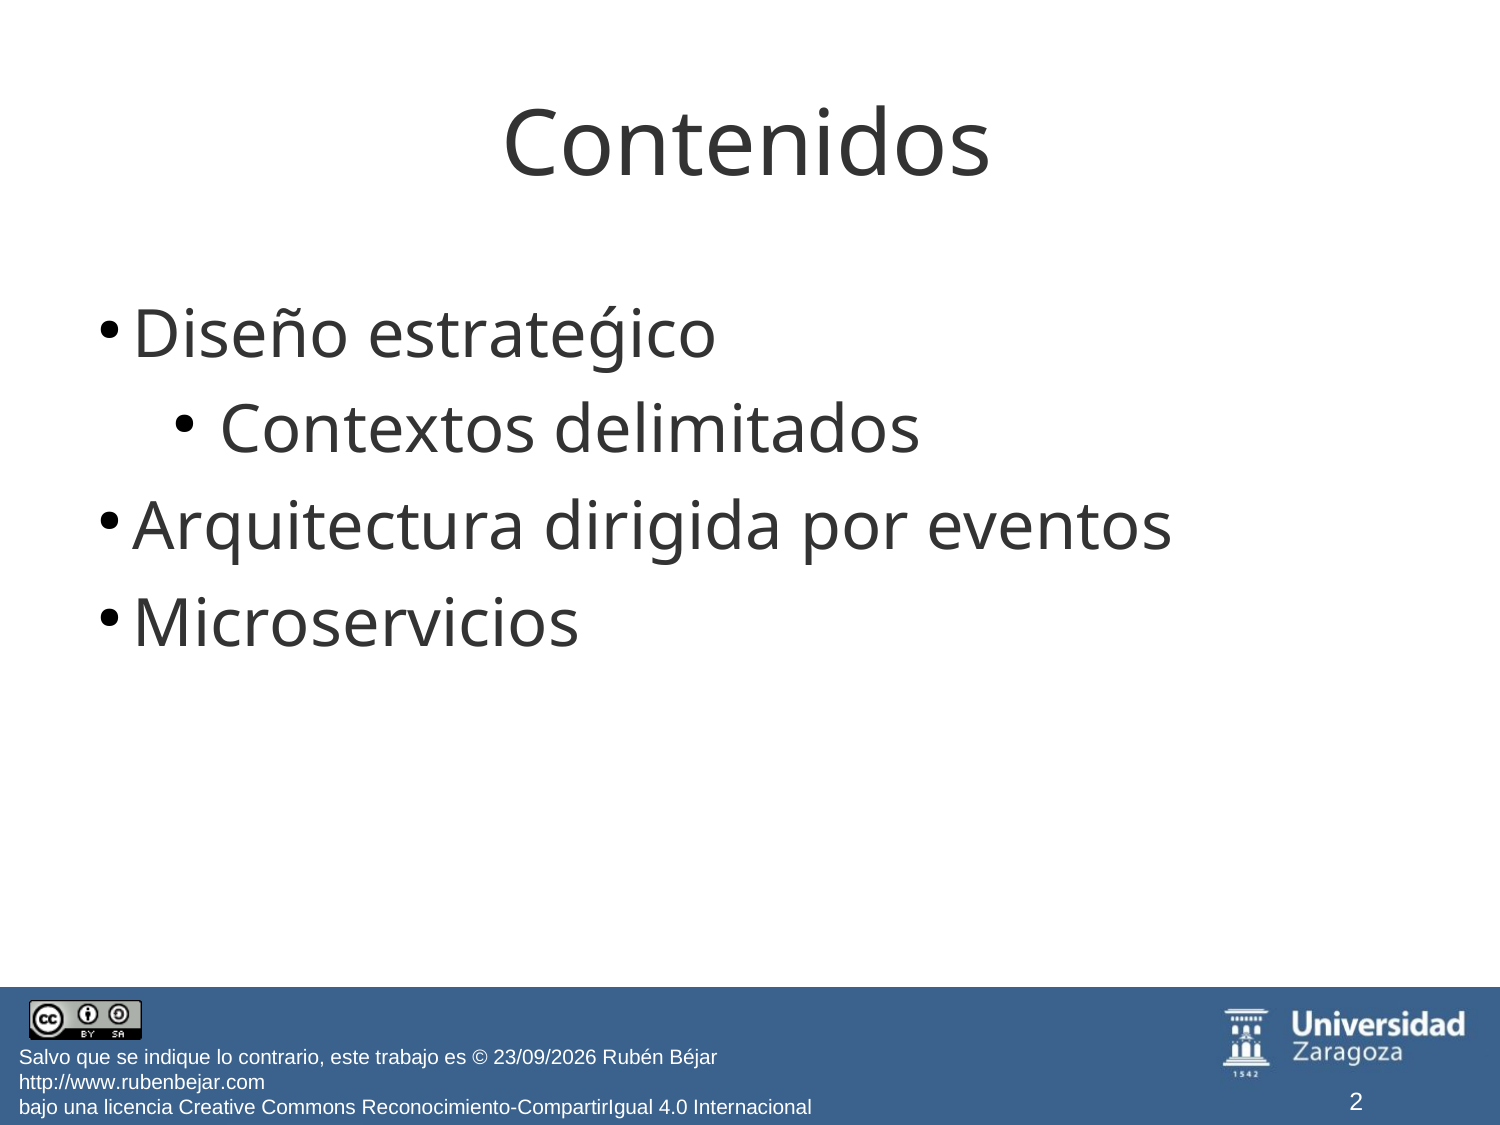

# Contenidos
Diseño estrateǵico
Contextos delimitados
Arquitectura dirigida por eventos
Microservicios